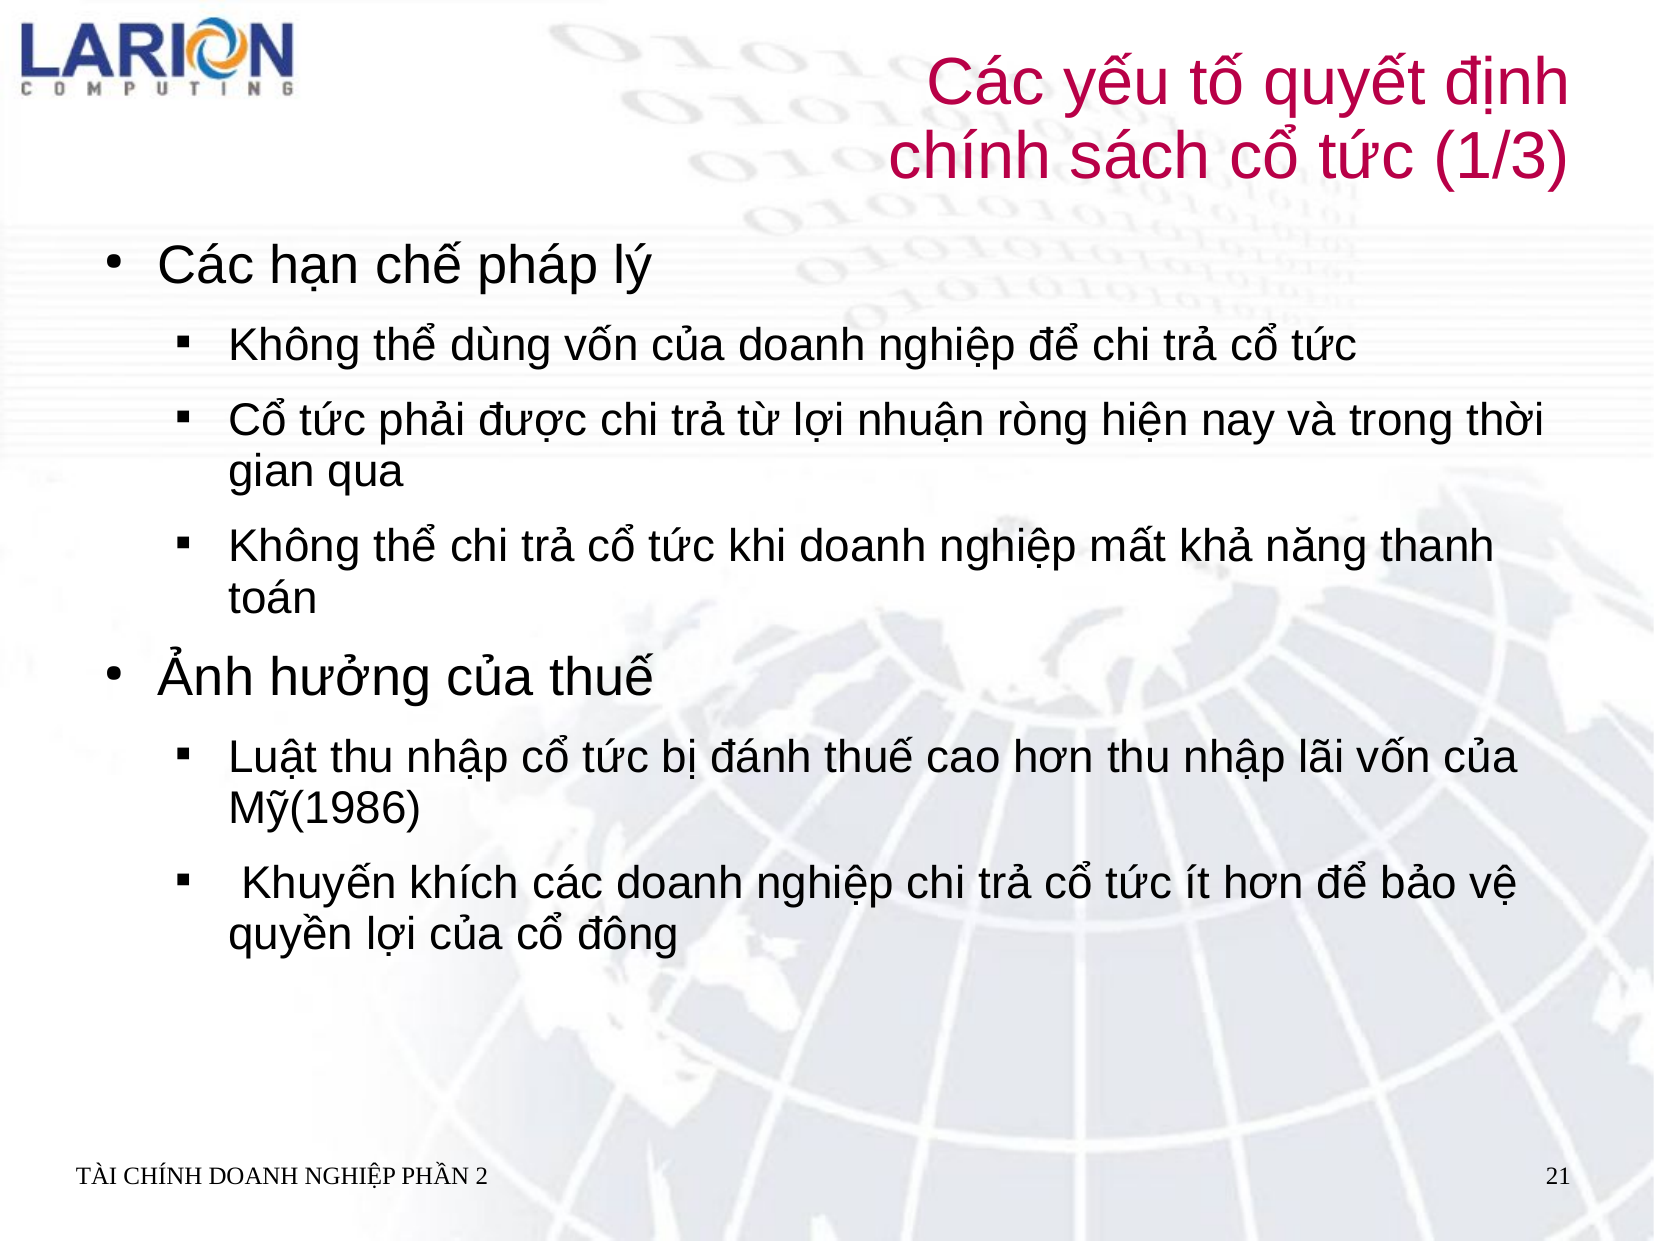

# Các yếu tố quyết định chính sách cổ tức (1/3)
Các hạn chế pháp lý
Không thể dùng vốn của doanh nghiệp để chi trả cổ tức
Cổ tức phải được chi trả từ lợi nhuận ròng hiện nay và trong thời gian qua
Không thể chi trả cổ tức khi doanh nghiệp mất khả năng thanh toán
Ảnh hưởng của thuế
Luật thu nhập cổ tức bị đánh thuế cao hơn thu nhập lãi vốn của Mỹ(1986)
 Khuyến khích các doanh nghiệp chi trả cổ tức ít hơn để bảo vệ quyền lợi của cổ đông
TÀI CHÍNH DOANH NGHIỆP PHẦN 2
21